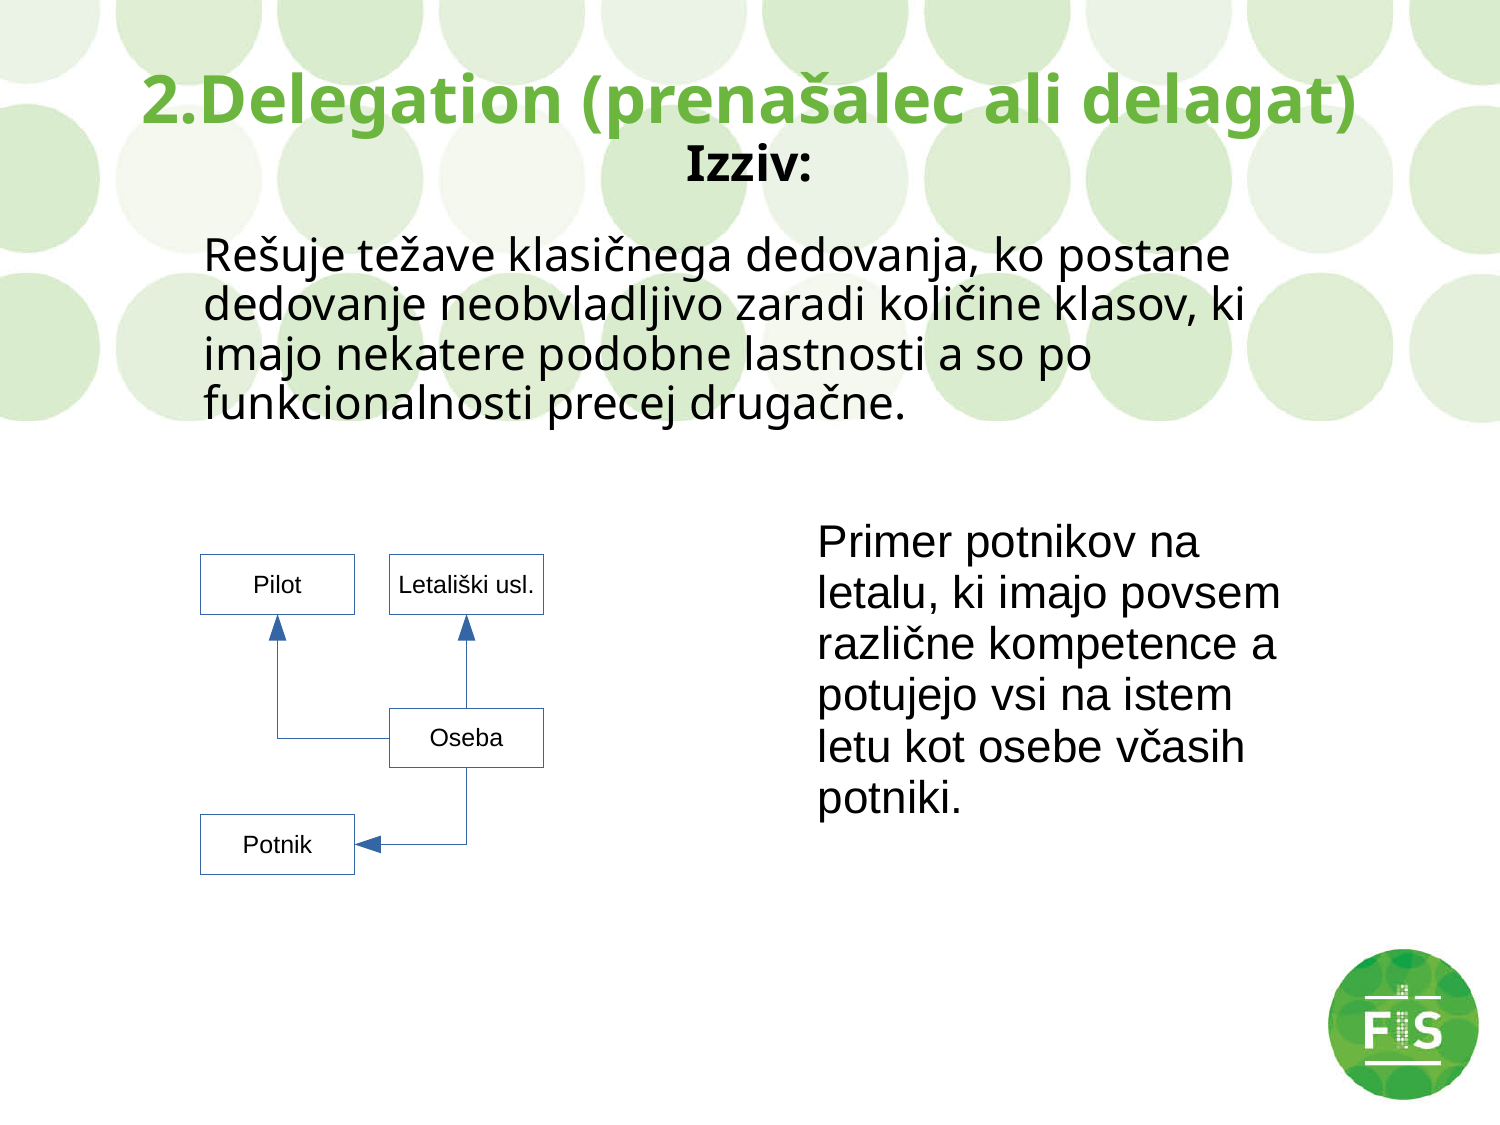

# 2.Delegation (prenašalec ali delagat) Izziv:
Rešuje težave klasičnega dedovanja, ko postane dedovanje neobvladljivo zaradi količine klasov, ki imajo nekatere podobne lastnosti a so po funkcionalnosti precej drugačne.
Primer potnikov na letalu, ki imajo povsem različne kompetence a potujejo vsi na istem letu kot osebe včasih potniki.
Pilot
Letališki usl.
Oseba
Potnik